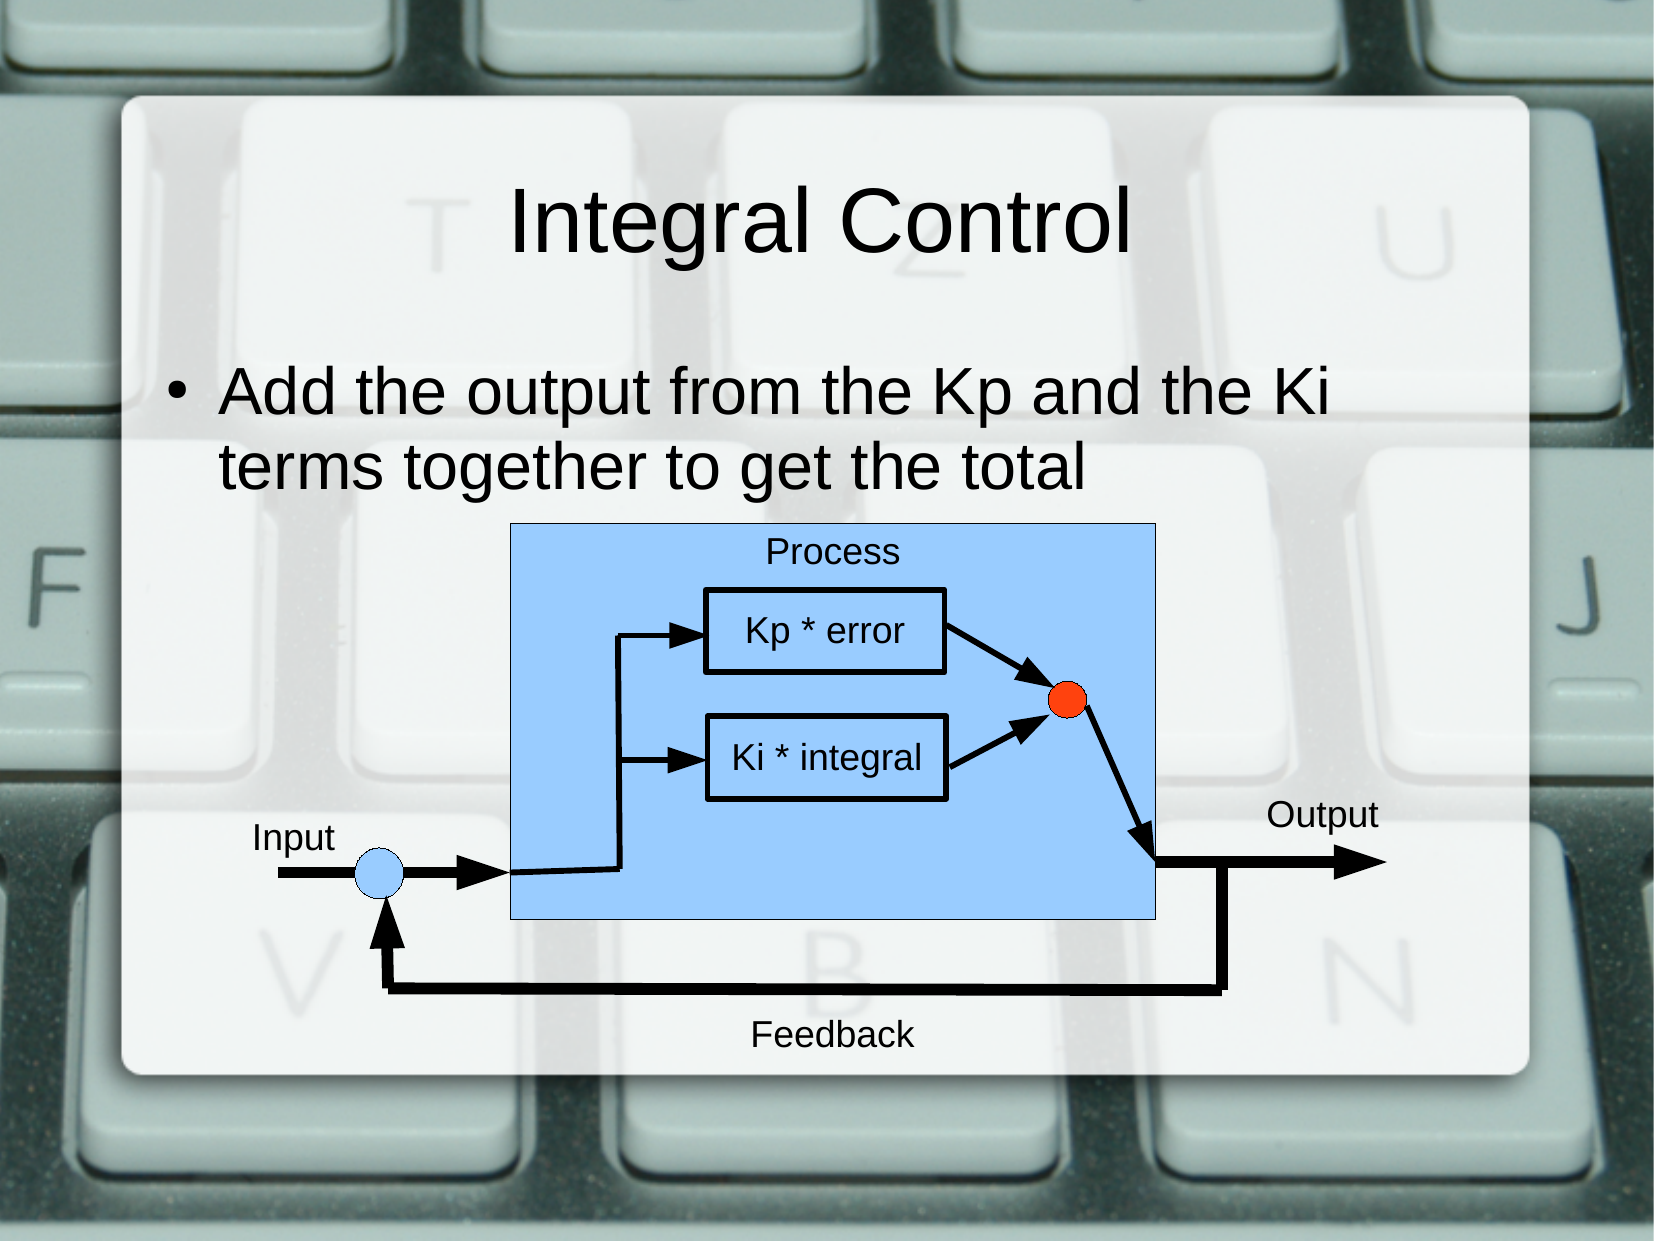

# Integral Control
Add the output from the Kp and the Ki terms together to get the total
Process
Kp * error
Ki * integral
Output
Input
Feedback